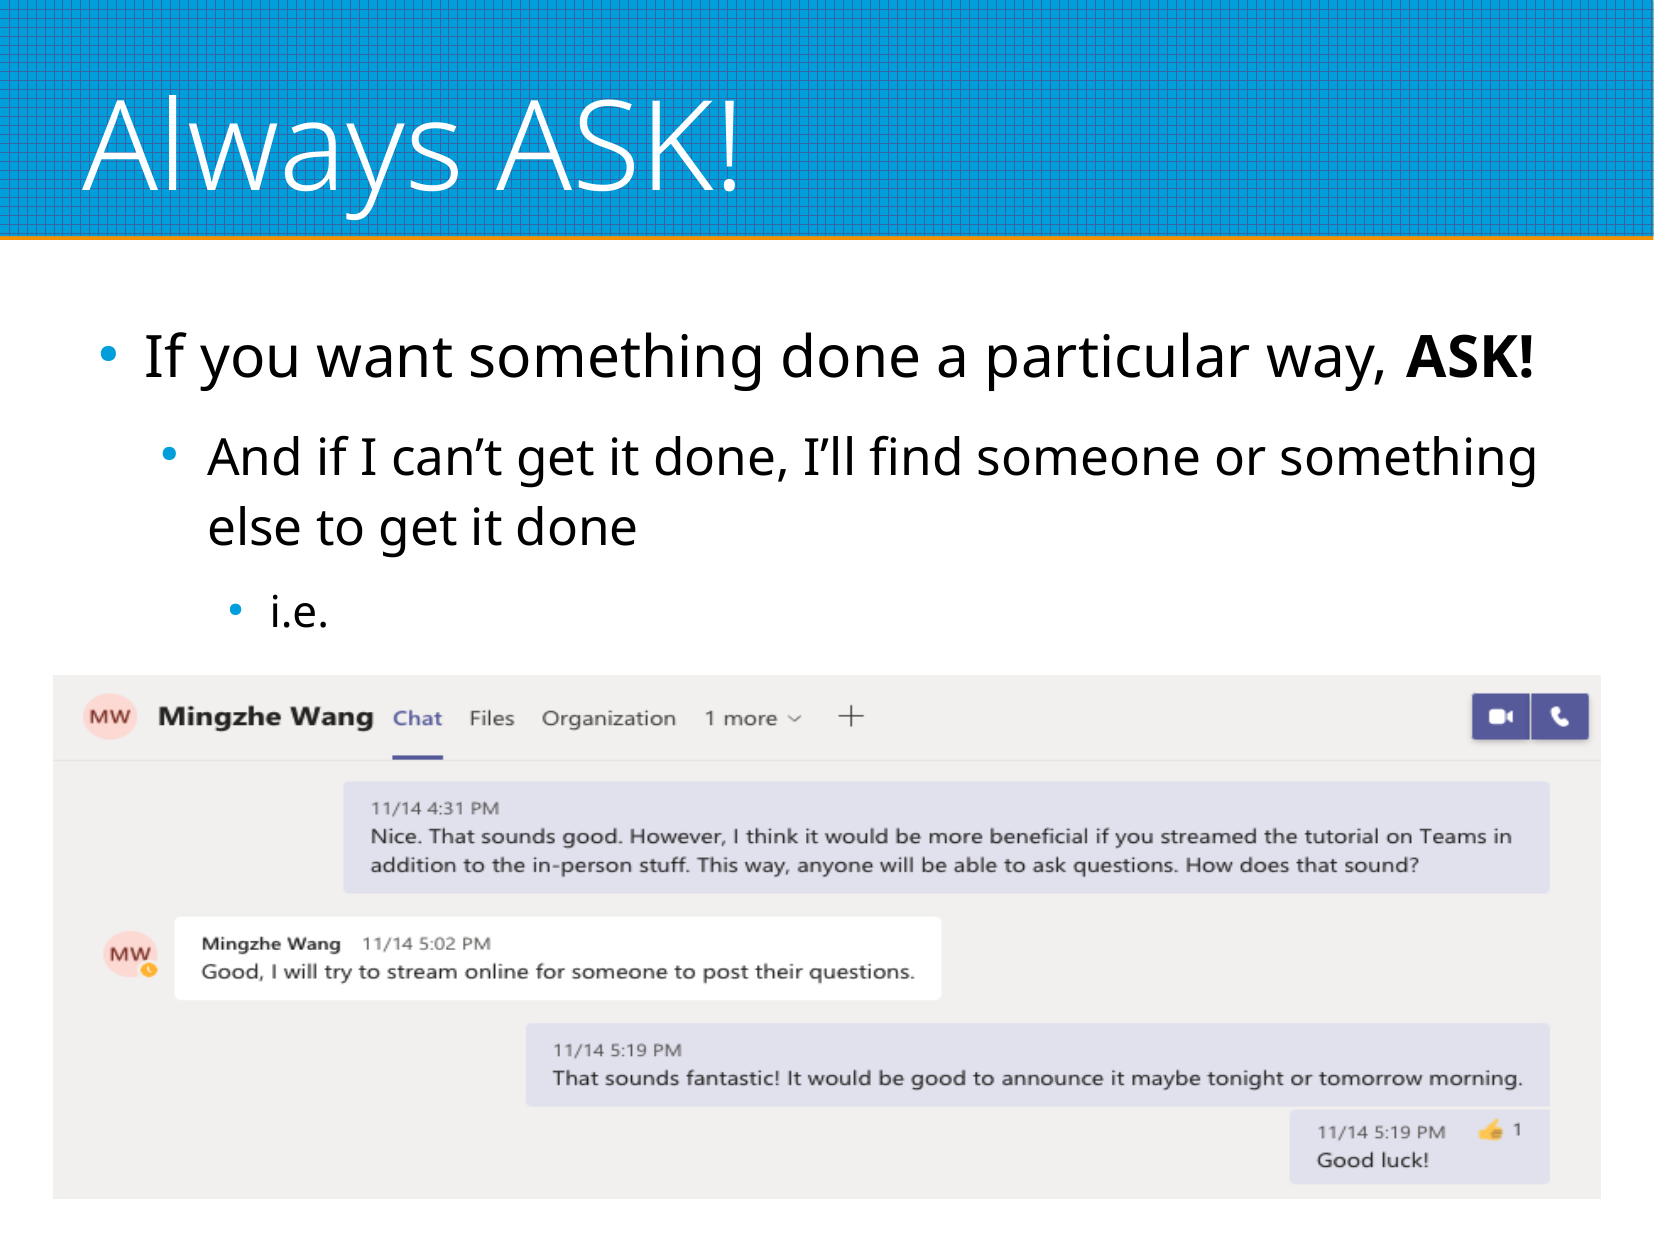

# Always ASK!
If you want something done a particular way, ASK!
And if I can’t get it done, I’ll find someone or something else to get it done
i.e.